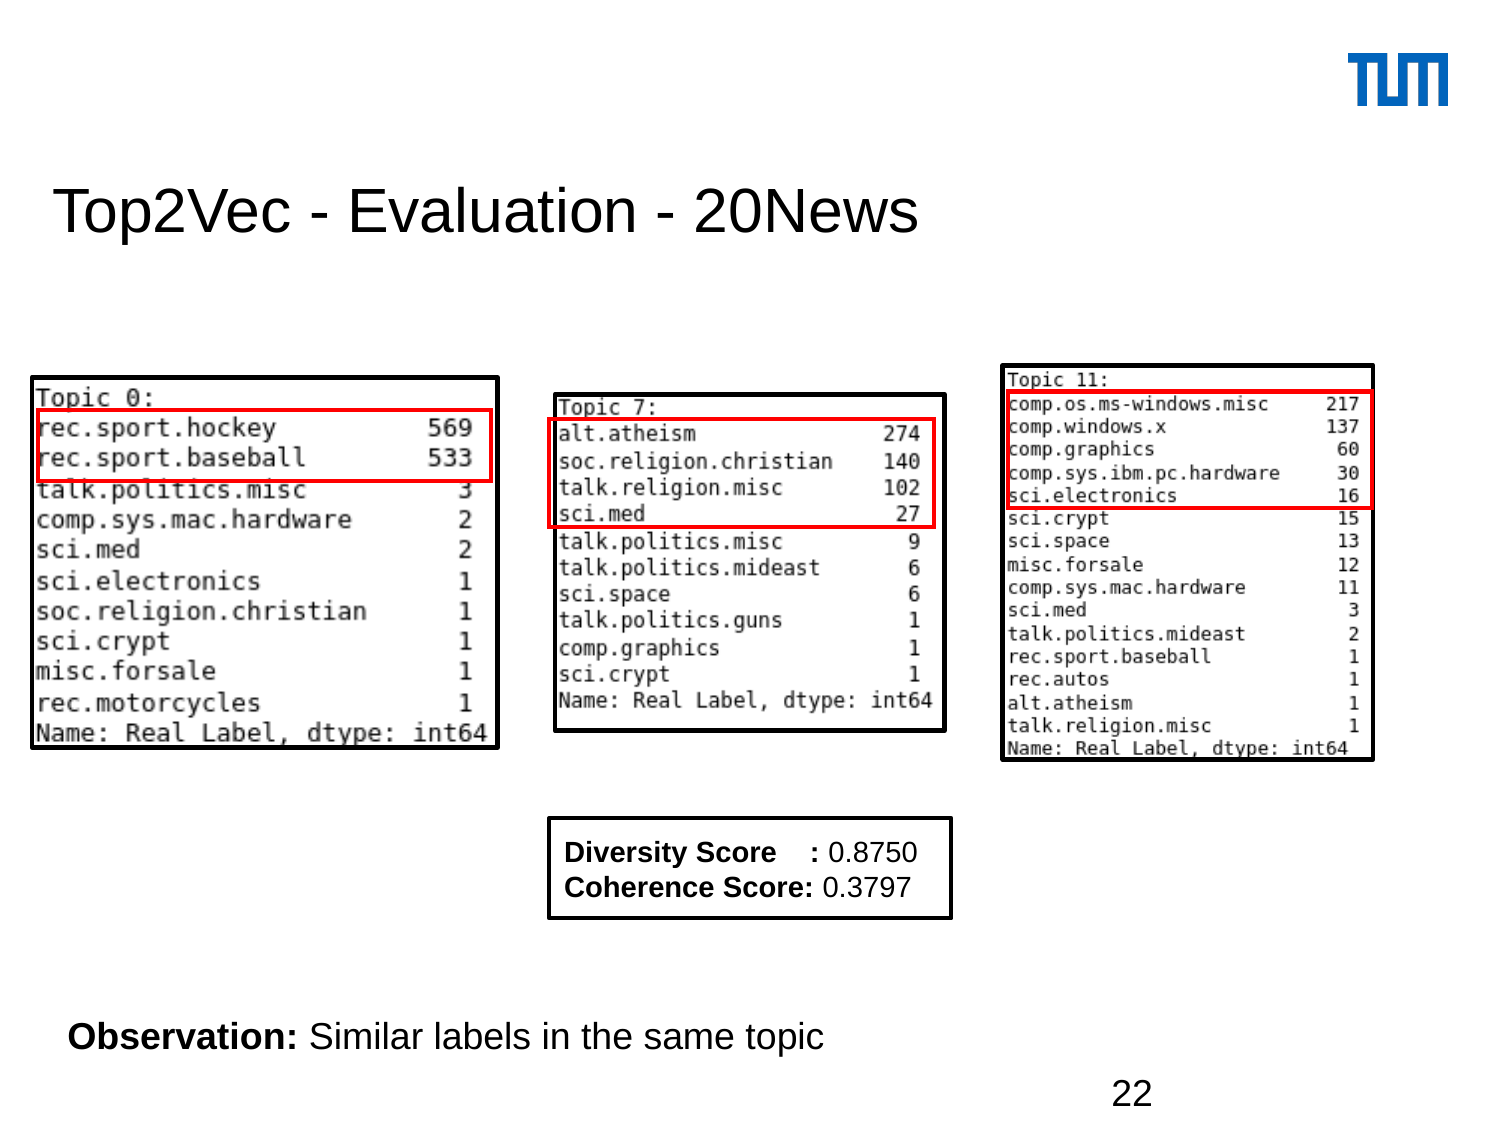

Top2Vec - Evaluation - 20News
Diversity Score : 0.8750
Coherence Score: 0.3797
Observation: Similar labels in the same topic